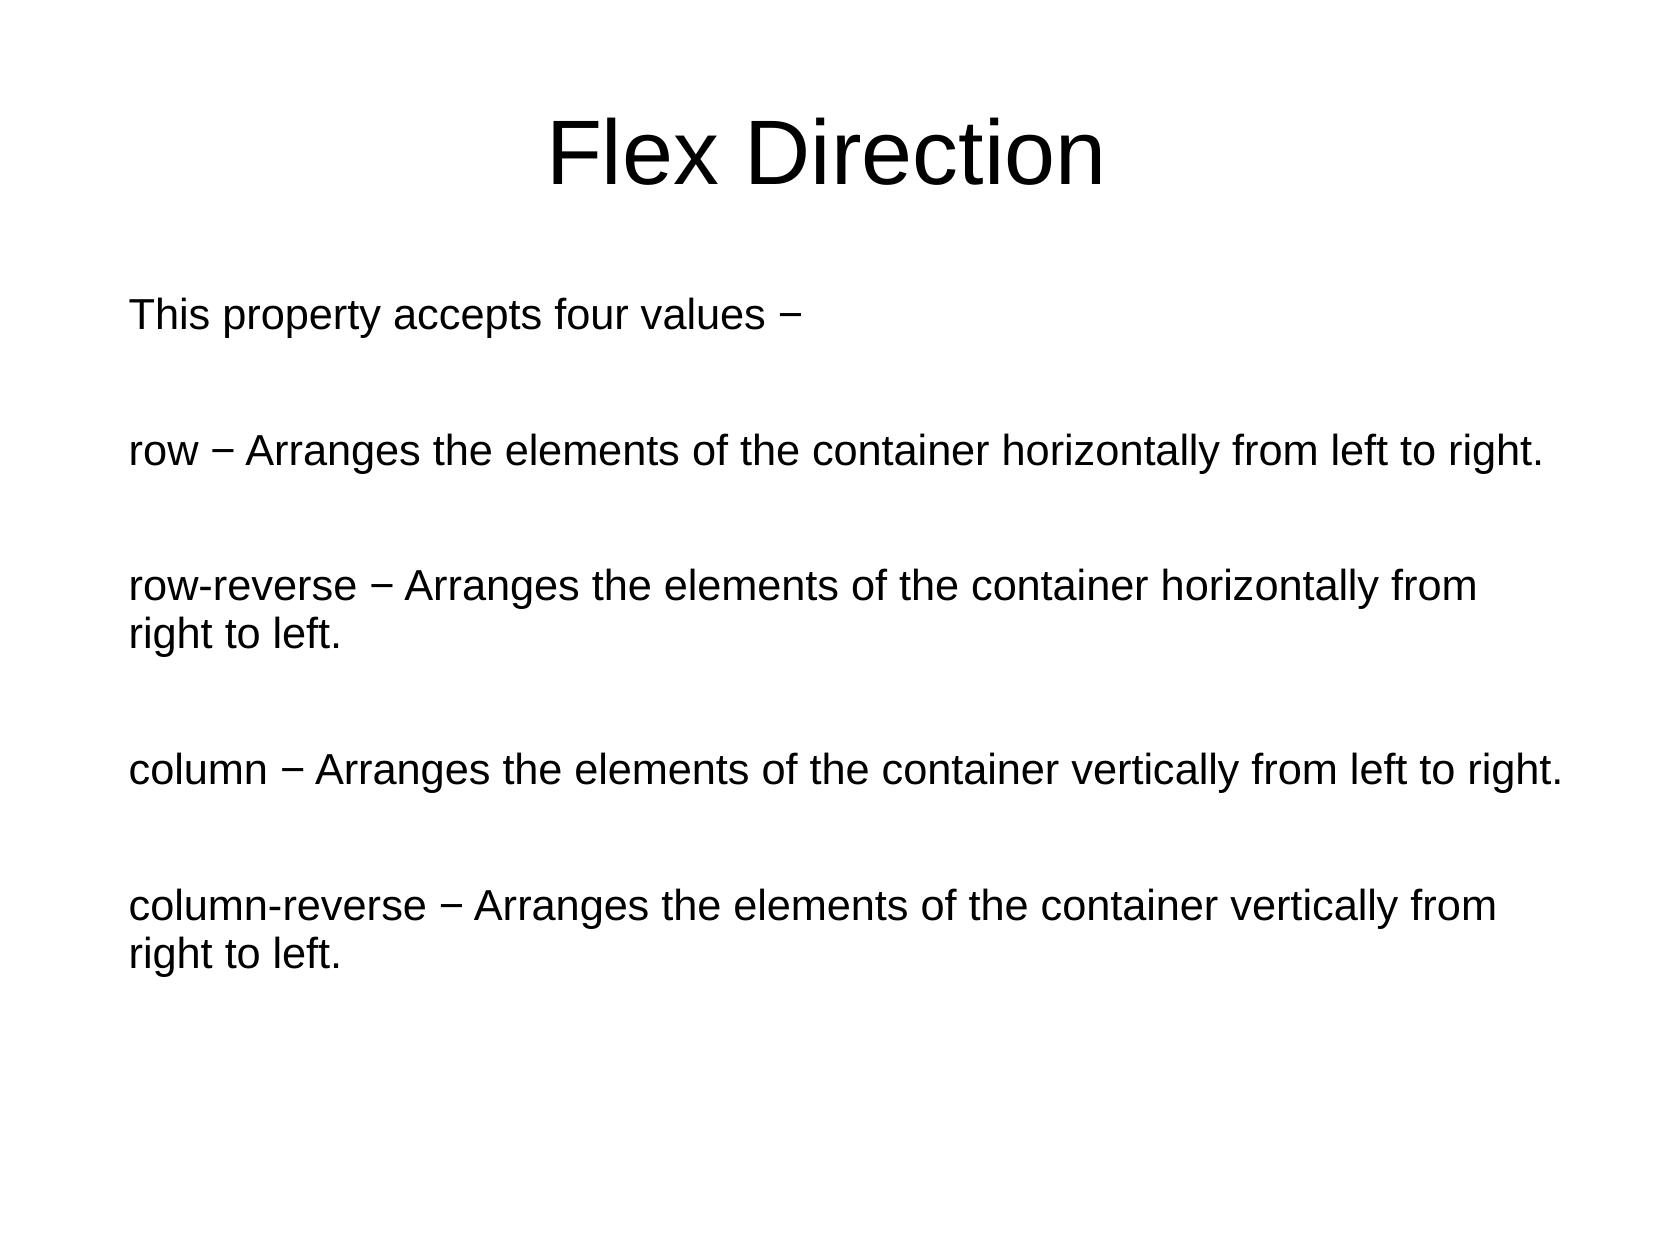

# Flex Direction
This property accepts four values −
row − Arranges the elements of the container horizontally from left to right.
row-reverse − Arranges the elements of the container horizontally from right to left.
column − Arranges the elements of the container vertically from left to right.
column-reverse − Arranges the elements of the container vertically from right to left.